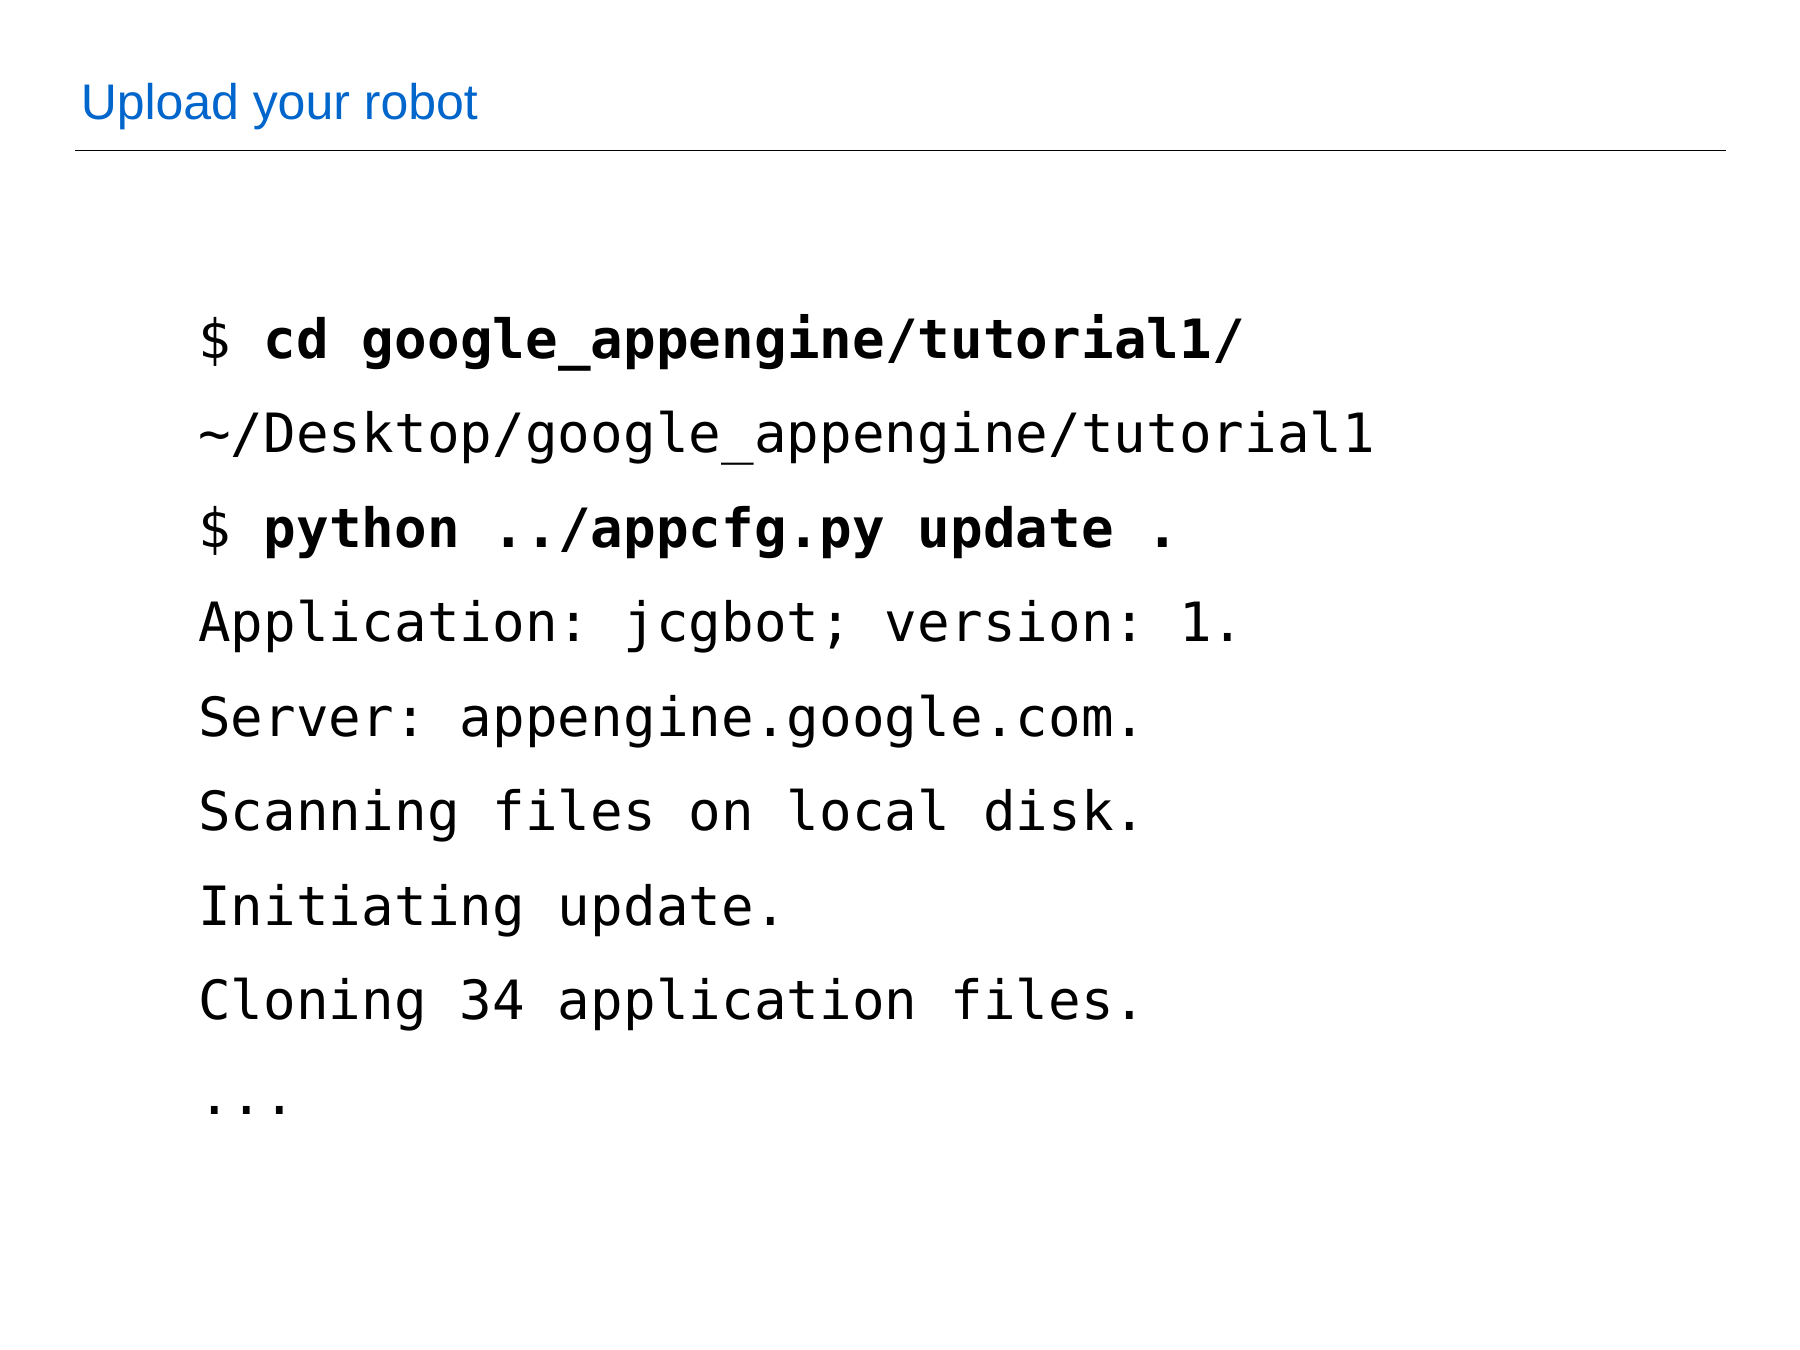

# Upload your robot
$ cd google_appengine/tutorial1/
~/Desktop/google_appengine/tutorial1
$ python ../appcfg.py update .
Application: jcgbot; version: 1.
Server: appengine.google.com.
Scanning files on local disk.
Initiating update.
Cloning 34 application files.
...